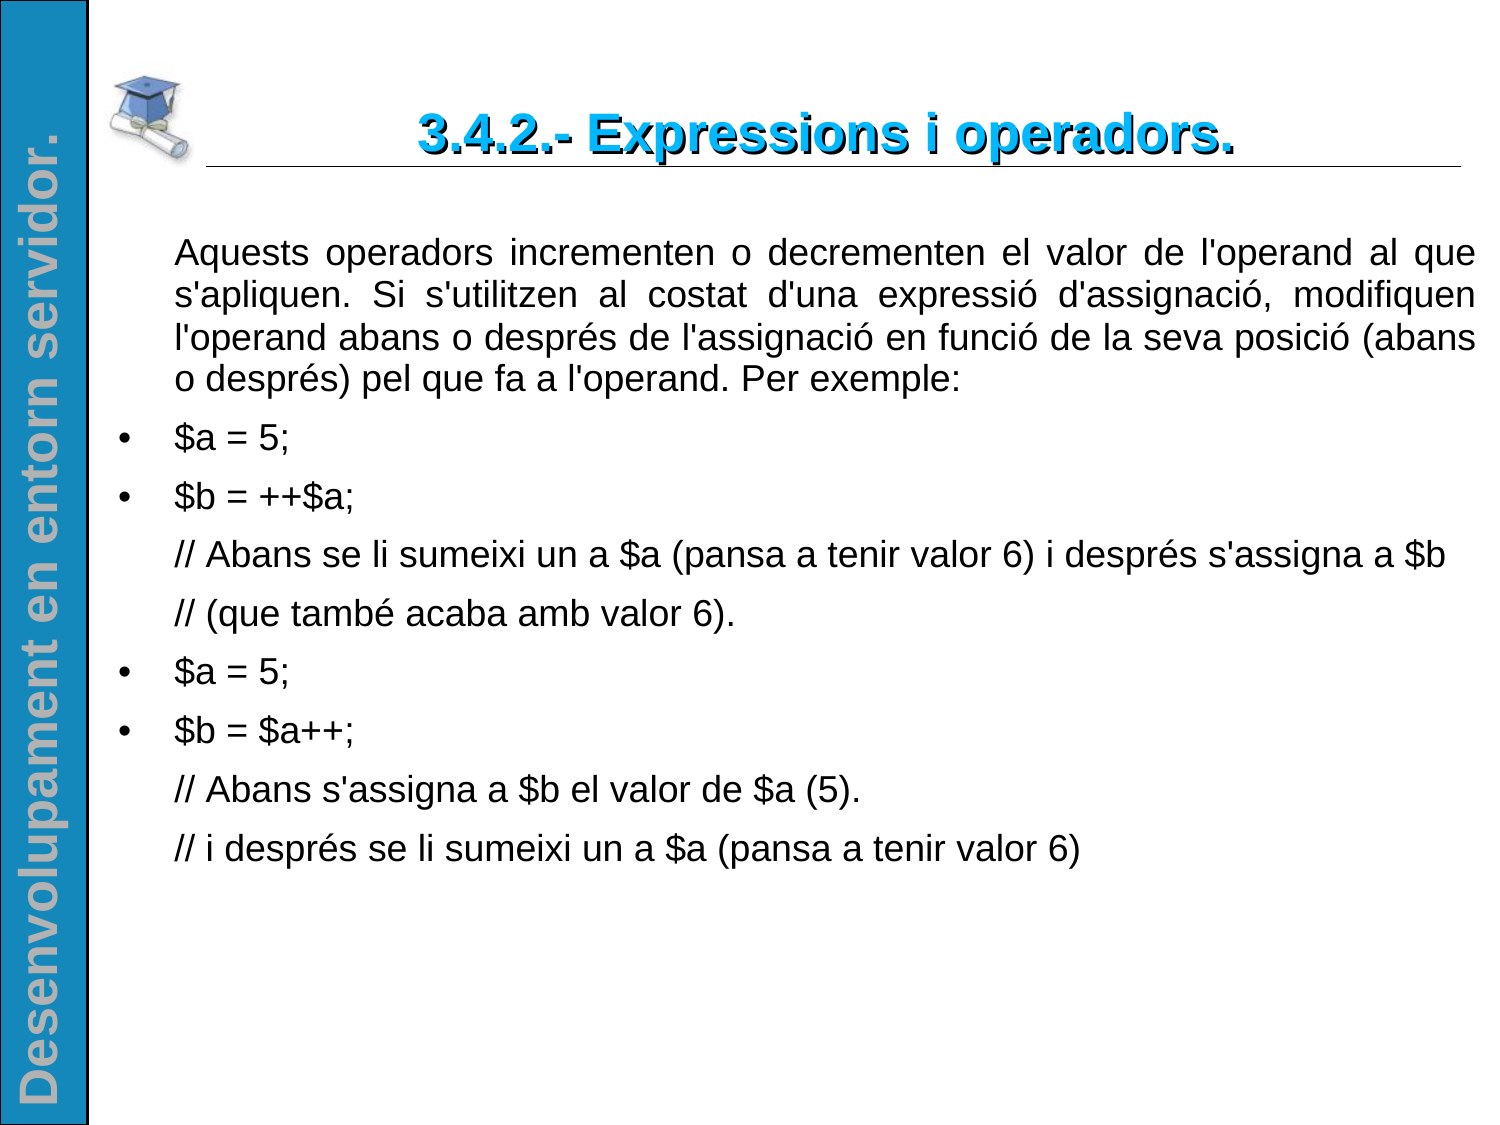

# 3.4.2.- Expressions i operadors.
Aquests operadors incrementen o decrementen el valor de l'operand al que s'apliquen. Si s'utilitzen al costat d'una expressió d'assignació, modifiquen l'operand abans o després de l'assignació en funció de la seva posició (abans o després) pel que fa a l'operand. Per exemple:
$a = 5;
$b = ++$a;
// Abans se li sumeixi un a $a (pansa a tenir valor 6) i després s'assigna a $b
// (que també acaba amb valor 6).
$a = 5;
$b = $a++;
// Abans s'assigna a $b el valor de $a (5).
// i després se li sumeixi un a $a (pansa a tenir valor 6)